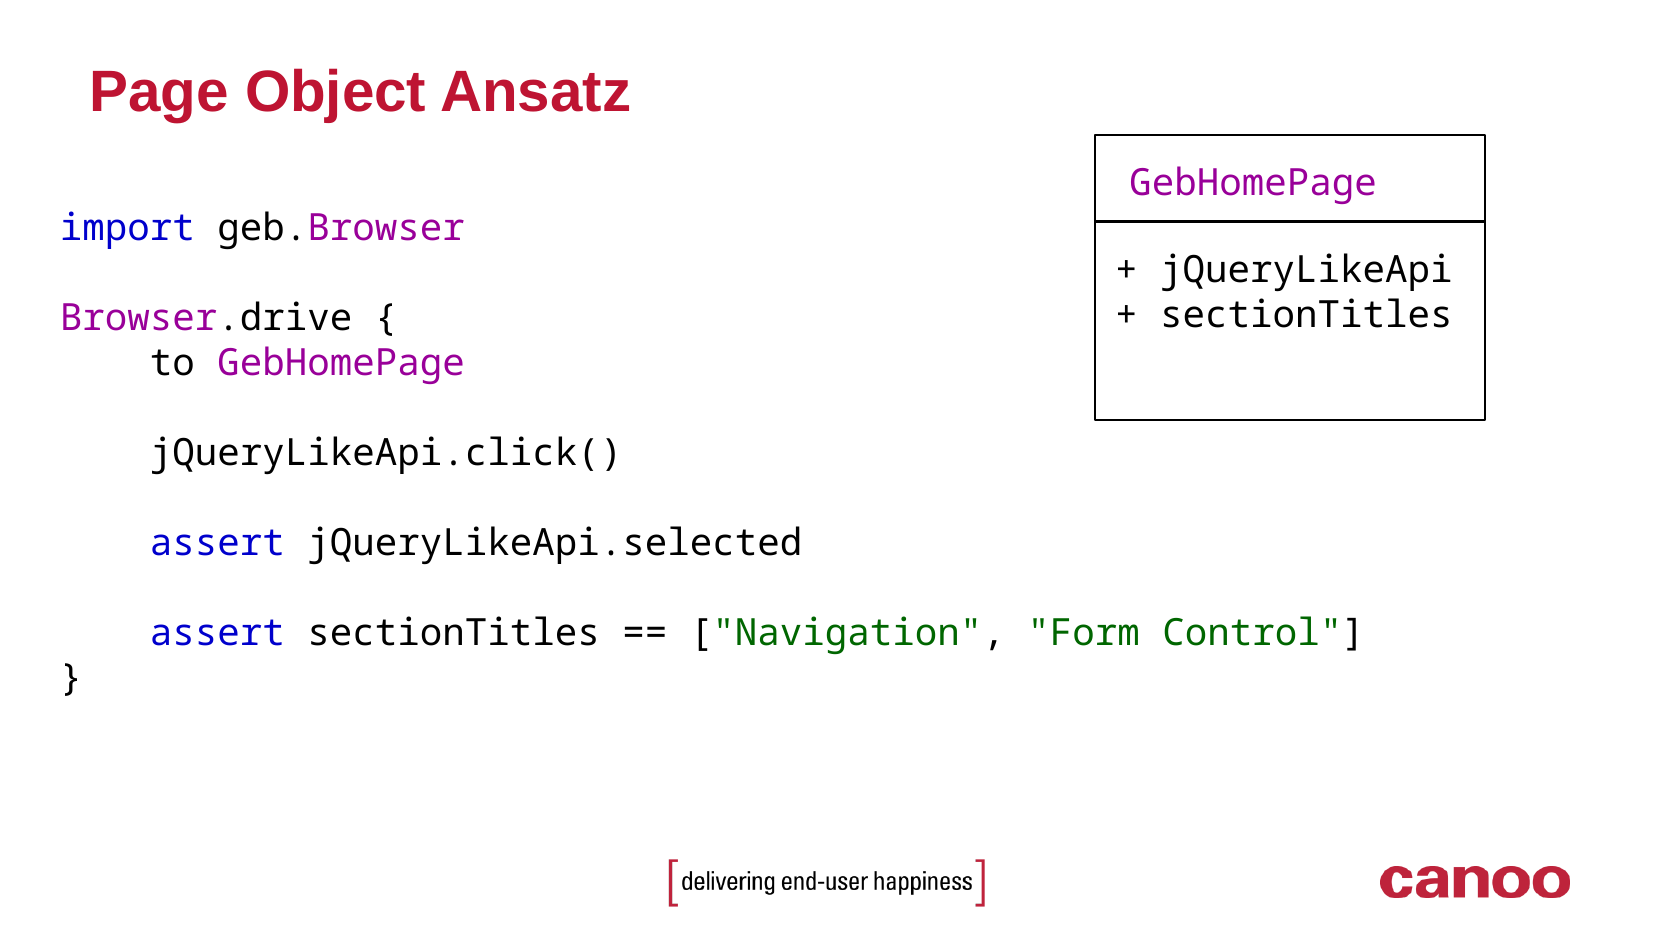

# Page Object Ansatz
GebHomePage
import geb.Browser
Browser.drive {
 to GebHomePage
 jQueryLikeApi.click()
 assert jQueryLikeApi.selected
 assert sectionTitles == ["Navigation", "Form Control"]
}
+ jQueryLikeApi
+ sectionTitles